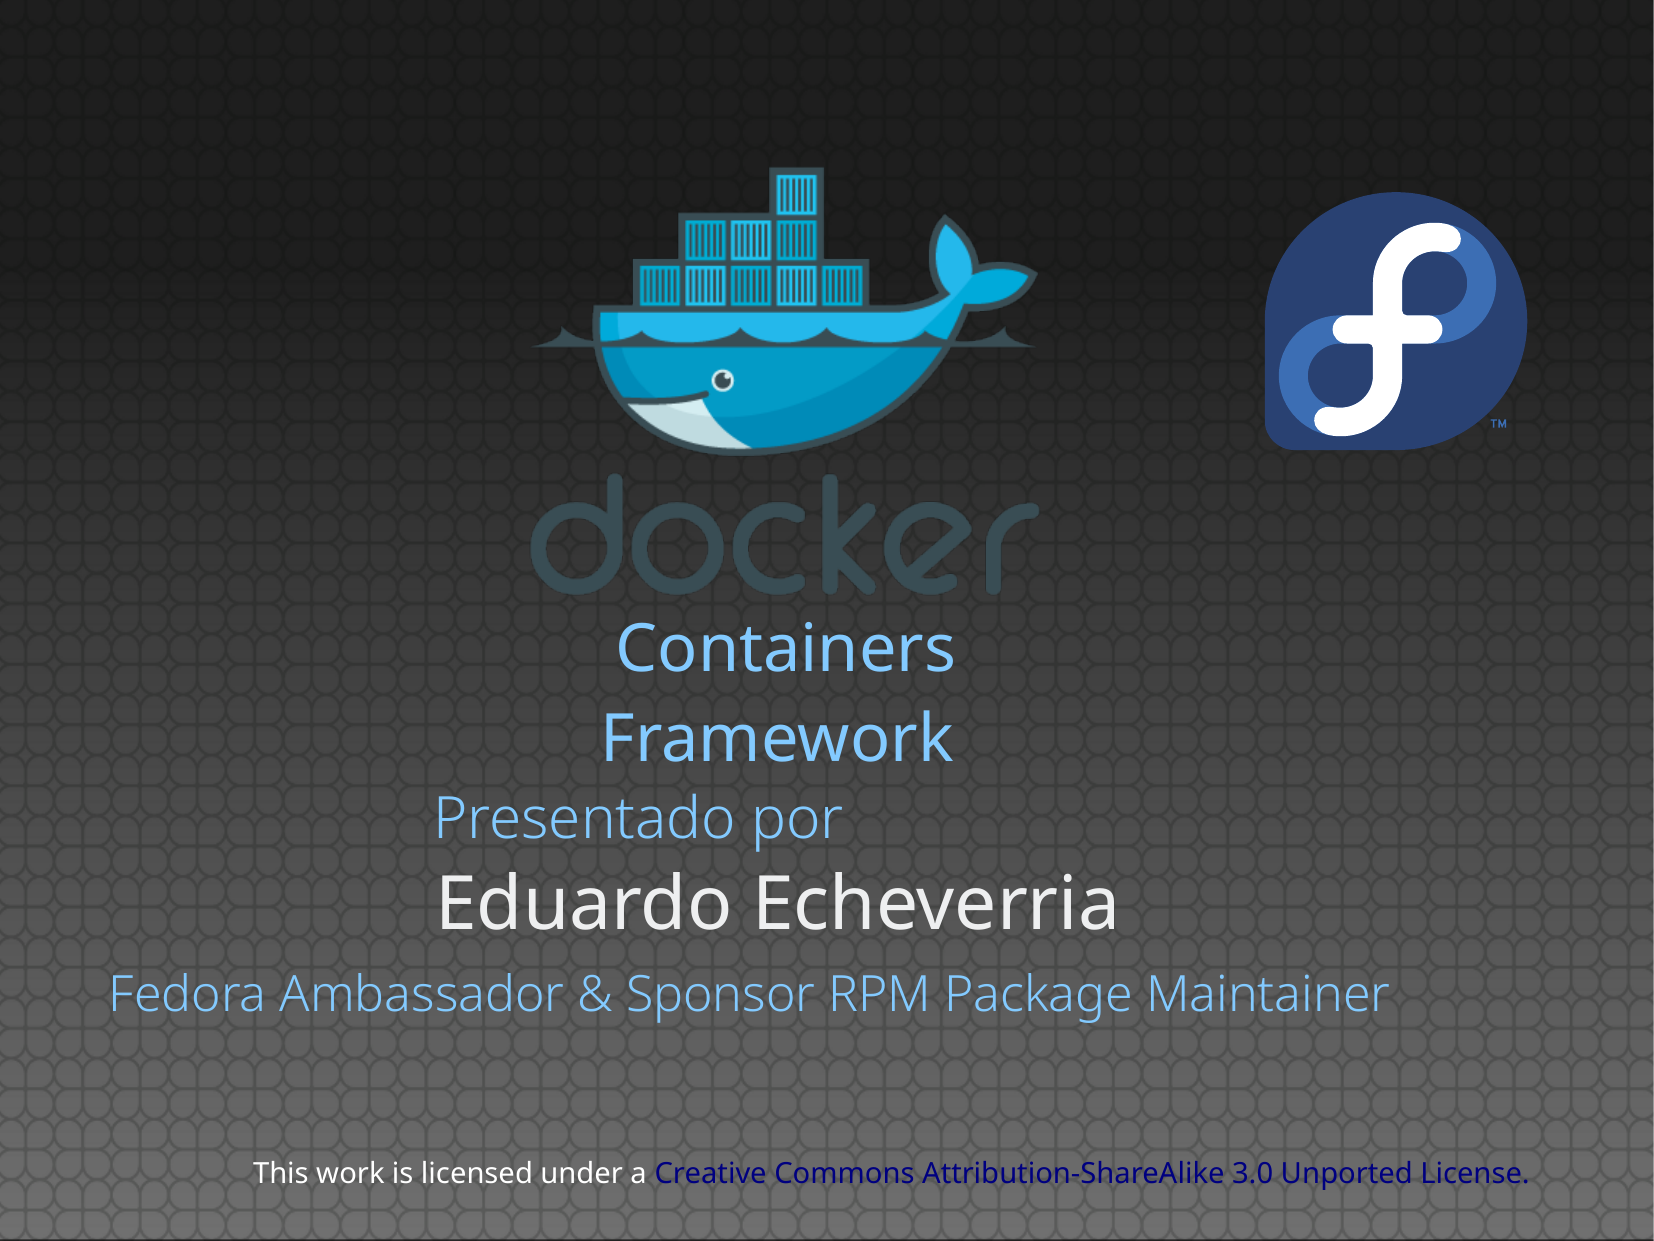

# Containers Framework
Presentado por
Eduardo Echeverria
Fedora Ambassador & Sponsor RPM Package Maintainer
This work is licensed under a Creative Commons Attribution-ShareAlike 3.0 Unported License.